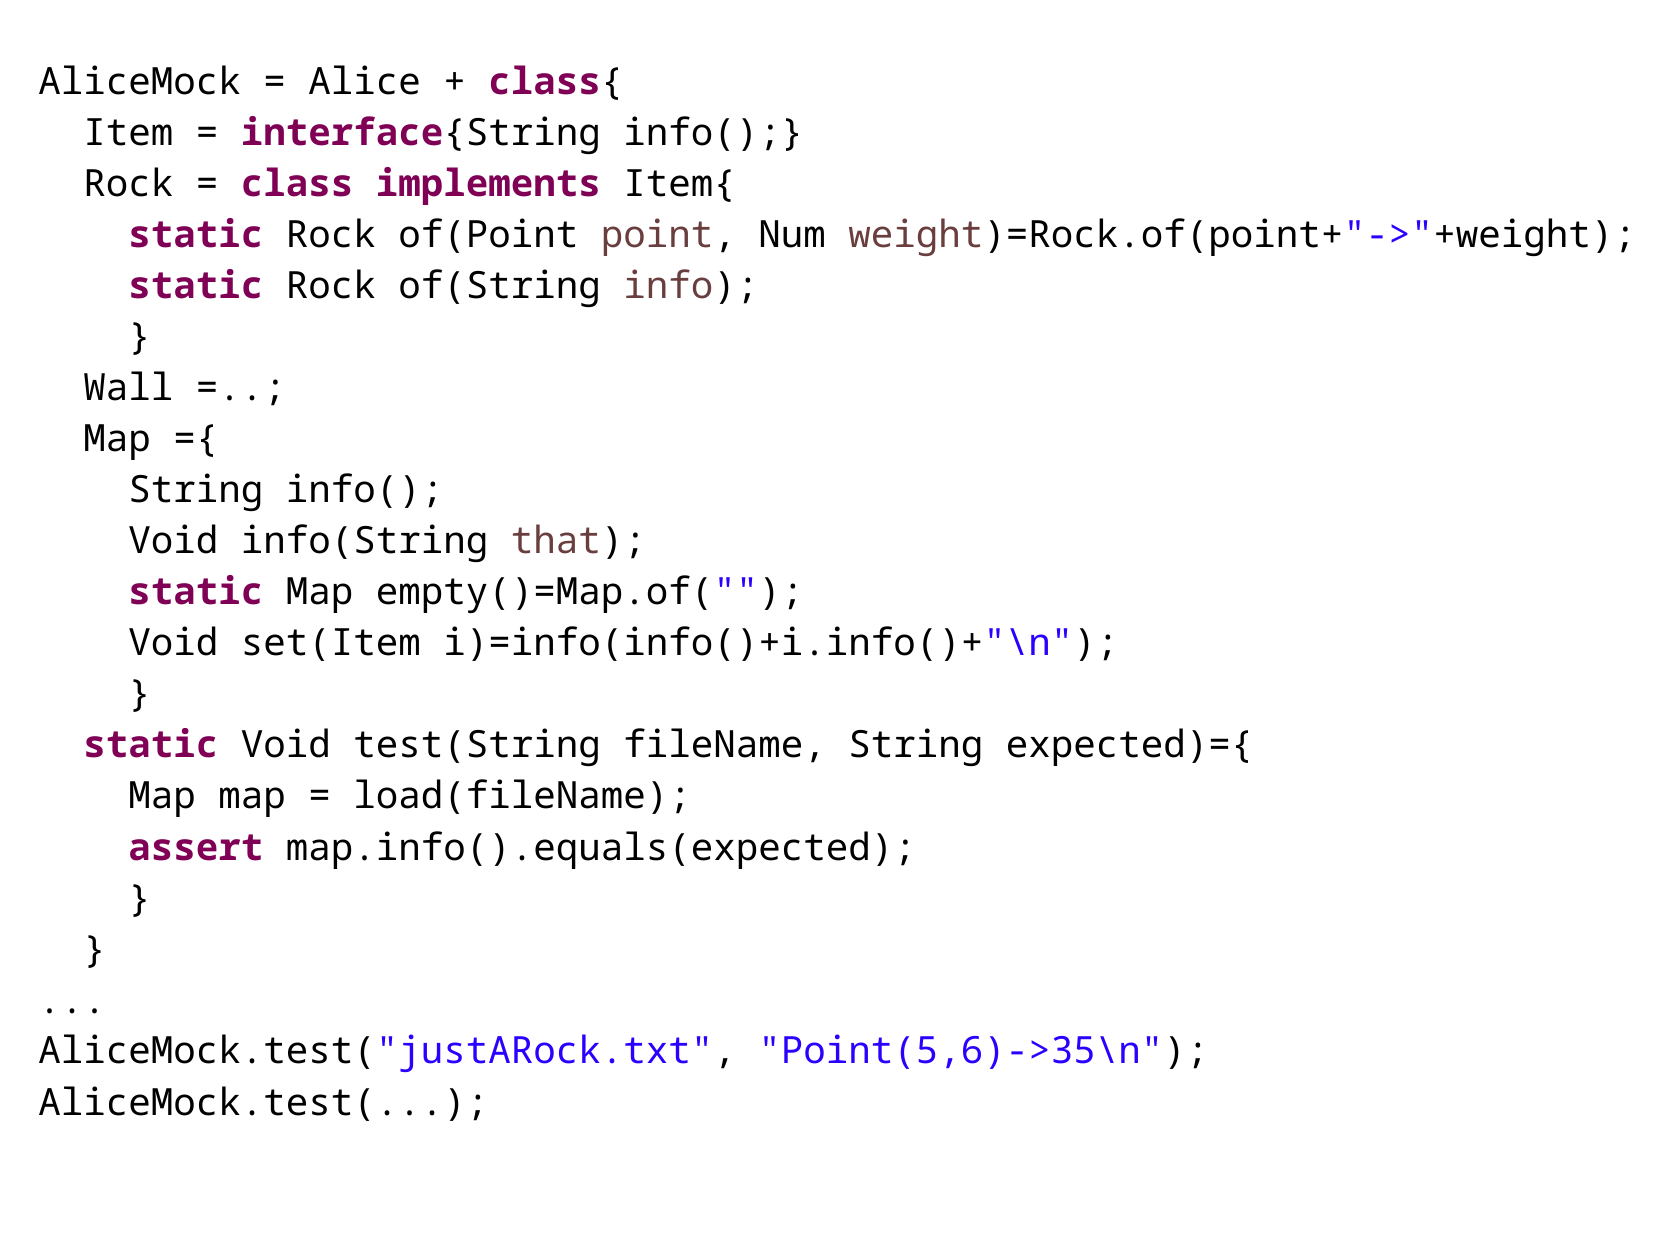

AliceMock = Alice + class{
 Item = interface{String info();}
 Rock = class implements Item{
 static Rock of(Point point, Num weight)=Rock.of(point+"->"+weight);
 static Rock of(String info);
 }
 Wall =..;
 Map ={
 String info();
 Void info(String that);
 static Map empty()=Map.of("");
 Void set(Item i)=info(info()+i.info()+"\n");
 }
 static Void test(String fileName, String expected)={
 Map map = load(fileName);
 assert map.info().equals(expected);
 }
 }
...
AliceMock.test("justARock.txt", "Point(5,6)->35\n");
AliceMock.test(...);